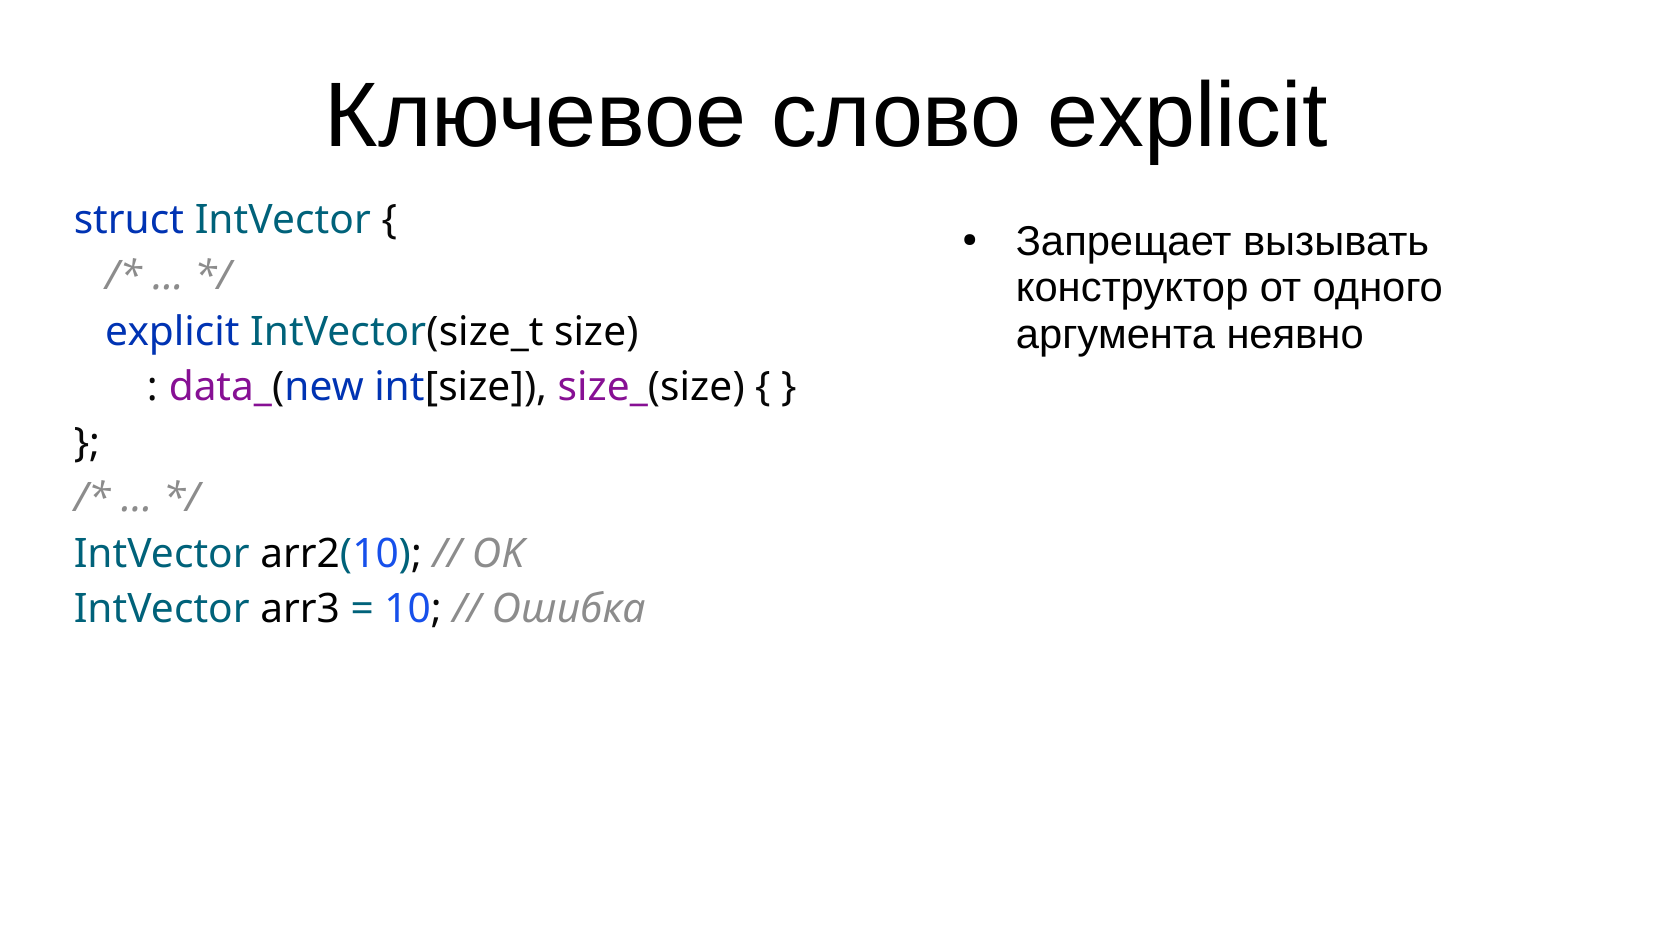

# Ключевое слово explicit
struct IntVector {
 /* ... */
 explicit IntVector(size_t size)
 : data_(new int[size]), size_(size) { }
};
/* ... */
IntVector arr2(10); // OK
IntVector arr3 = 10; // Ошибка
Запрещает вызывать конструктор от одного аргумента неявно